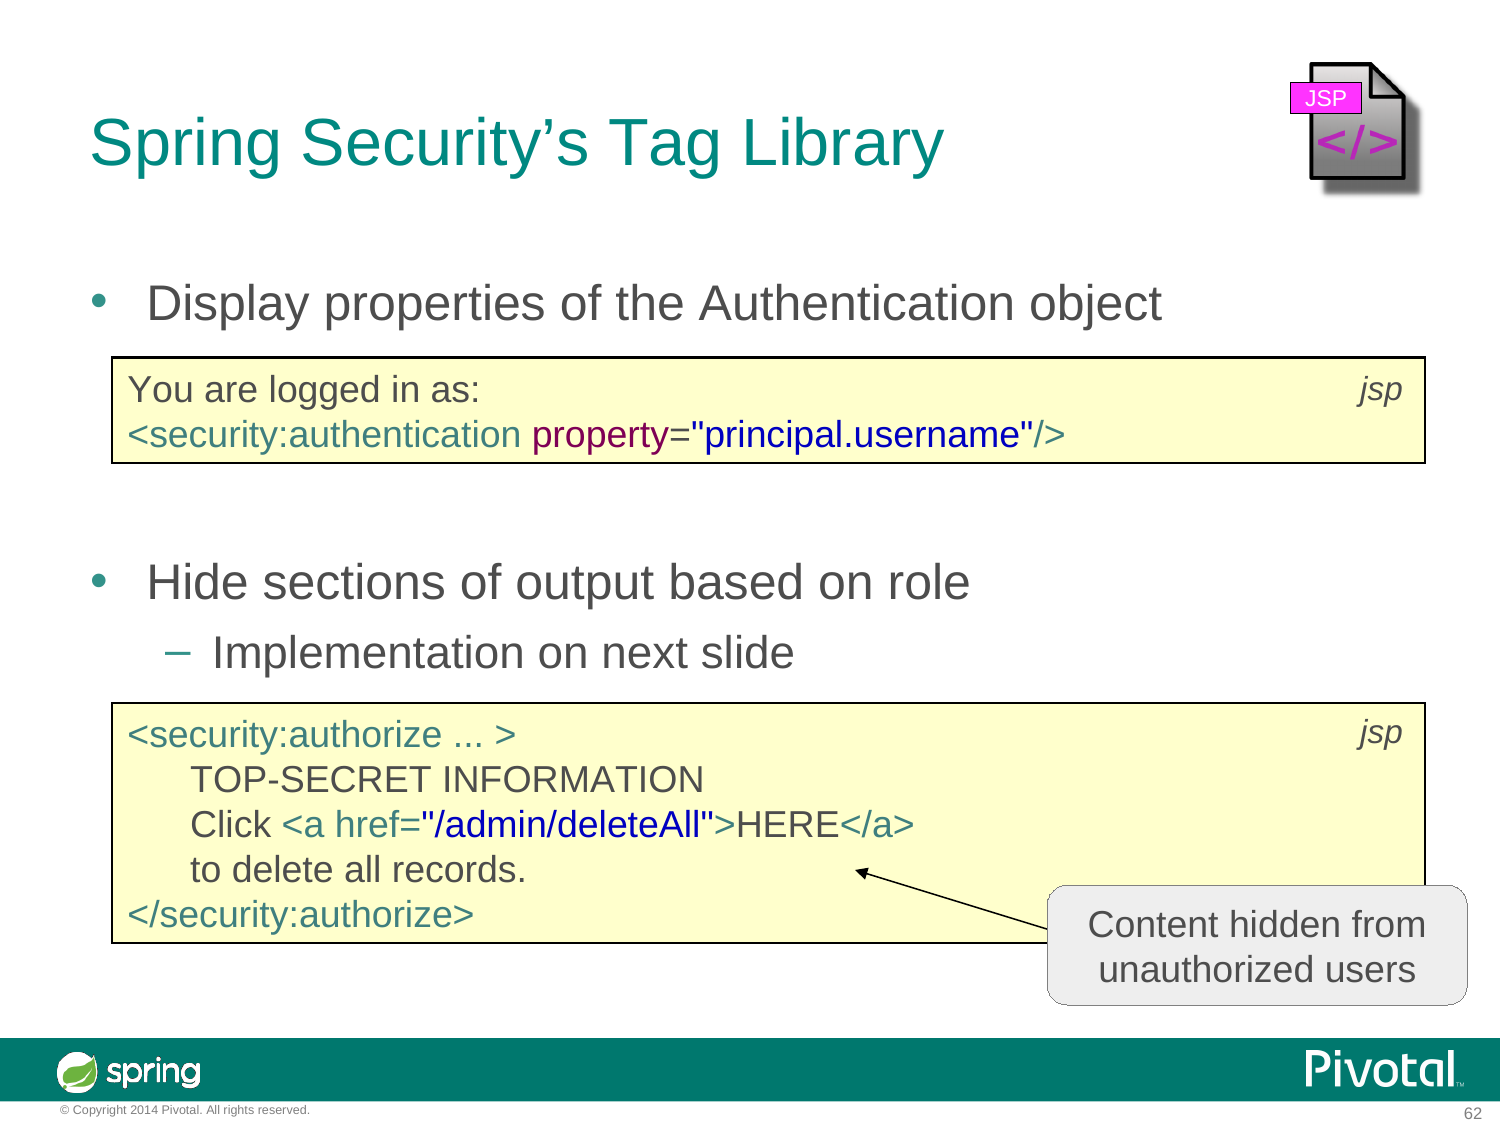

JSP
# Spring Security’s Tag Library
Display properties of the Authentication object
Hide sections of output based on role
Implementation on next slide
You are logged in as:
<security:authentication property="principal.username"/>
jsp
<security:authorize ... >
 TOP-SECRET INFORMATION
 Click <a href="/admin/deleteAll">HERE</a>
 to delete all records.
</security:authorize>
jsp
Content hidden from unauthorized users